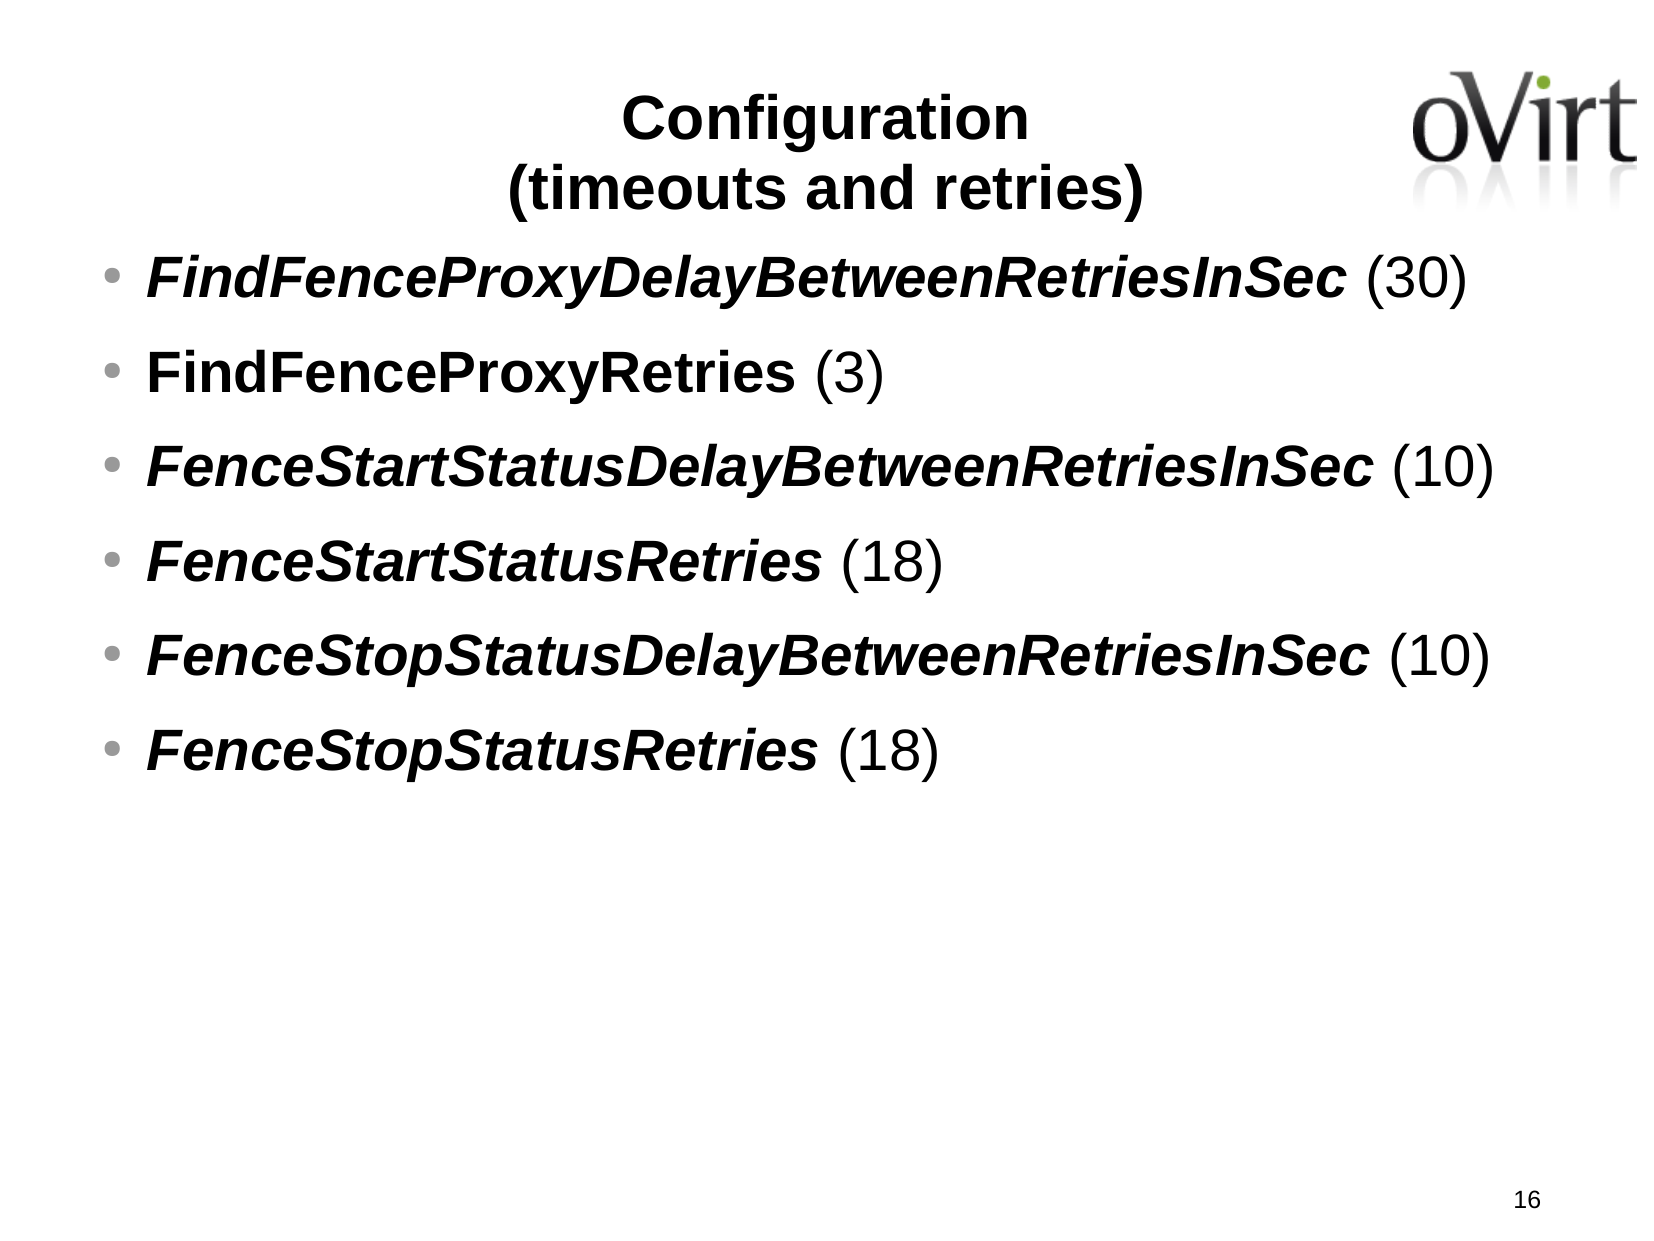

# Configuration (timeouts and retries)
FindFenceProxyDelayBetweenRetriesInSec (30)
FindFenceProxyRetries (3)
FenceStartStatusDelayBetweenRetriesInSec (10)
FenceStartStatusRetries (18)
FenceStopStatusDelayBetweenRetriesInSec (10)
FenceStopStatusRetries (18)